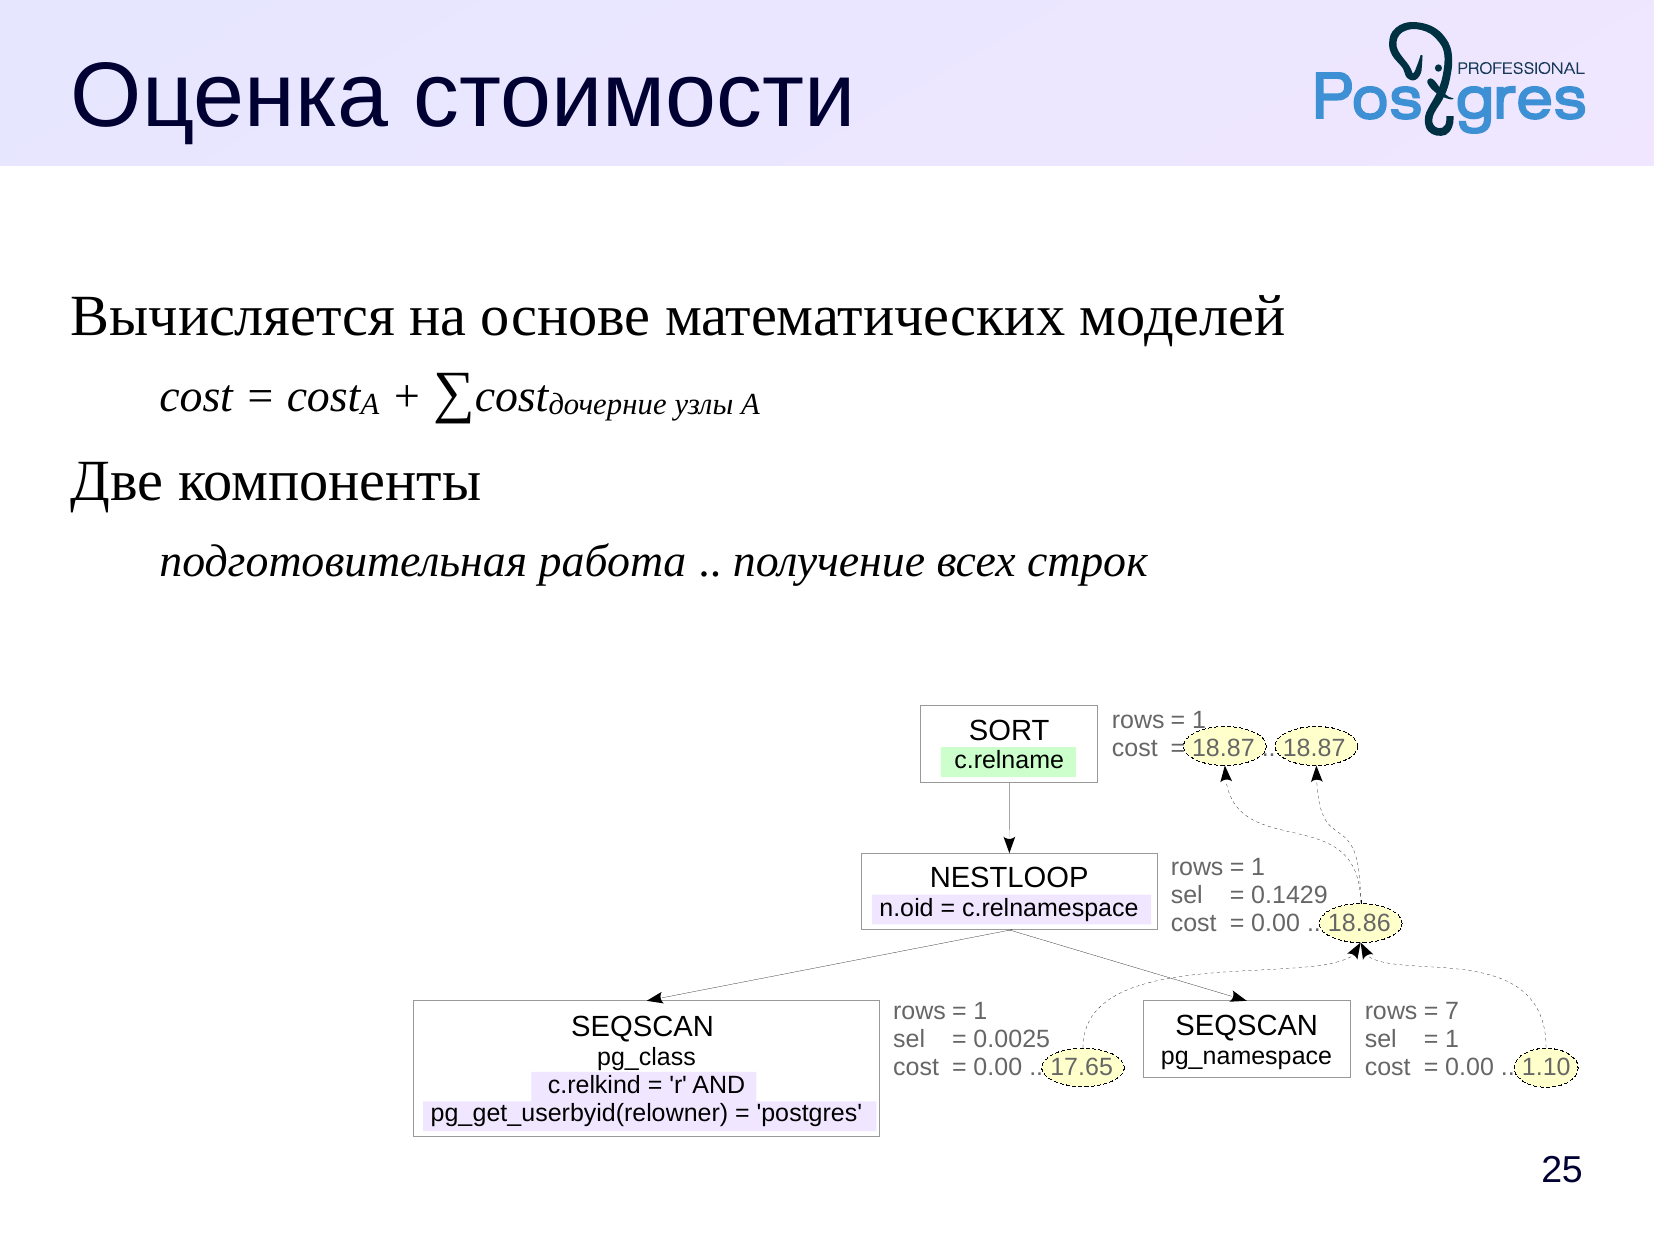

# Оценка стоимости
Вычисляется на основе математических моделей
cost = costA + ∑costдочерние узлы A
Две компоненты
подготовительная работа .. получение всех строк
rows	= 1
cost	= 18.87 .. 18.87
SORT
c.relname
c.relname
rows	= 1
sel	= 0.1429
cost	= 0.00 .. 18.86
NESTLOOP
n.oid = c.relnamespace
n.oid = c.relnamespace
rows	= 1
sel	= 0.0025
cost	= 0.00 .. 17.65
rows	= 7
sel	= 1
cost	= 0.00 .. 1.10
SEQSCAN
pg_class
c.relkind = 'r' AND
pg_get_userbyid(relowner) = 'postgres'
SEQSCAN
pg_namespace
c.relkind = 'r' AND
pg_get_userbyid(relowner) = 'postgres'